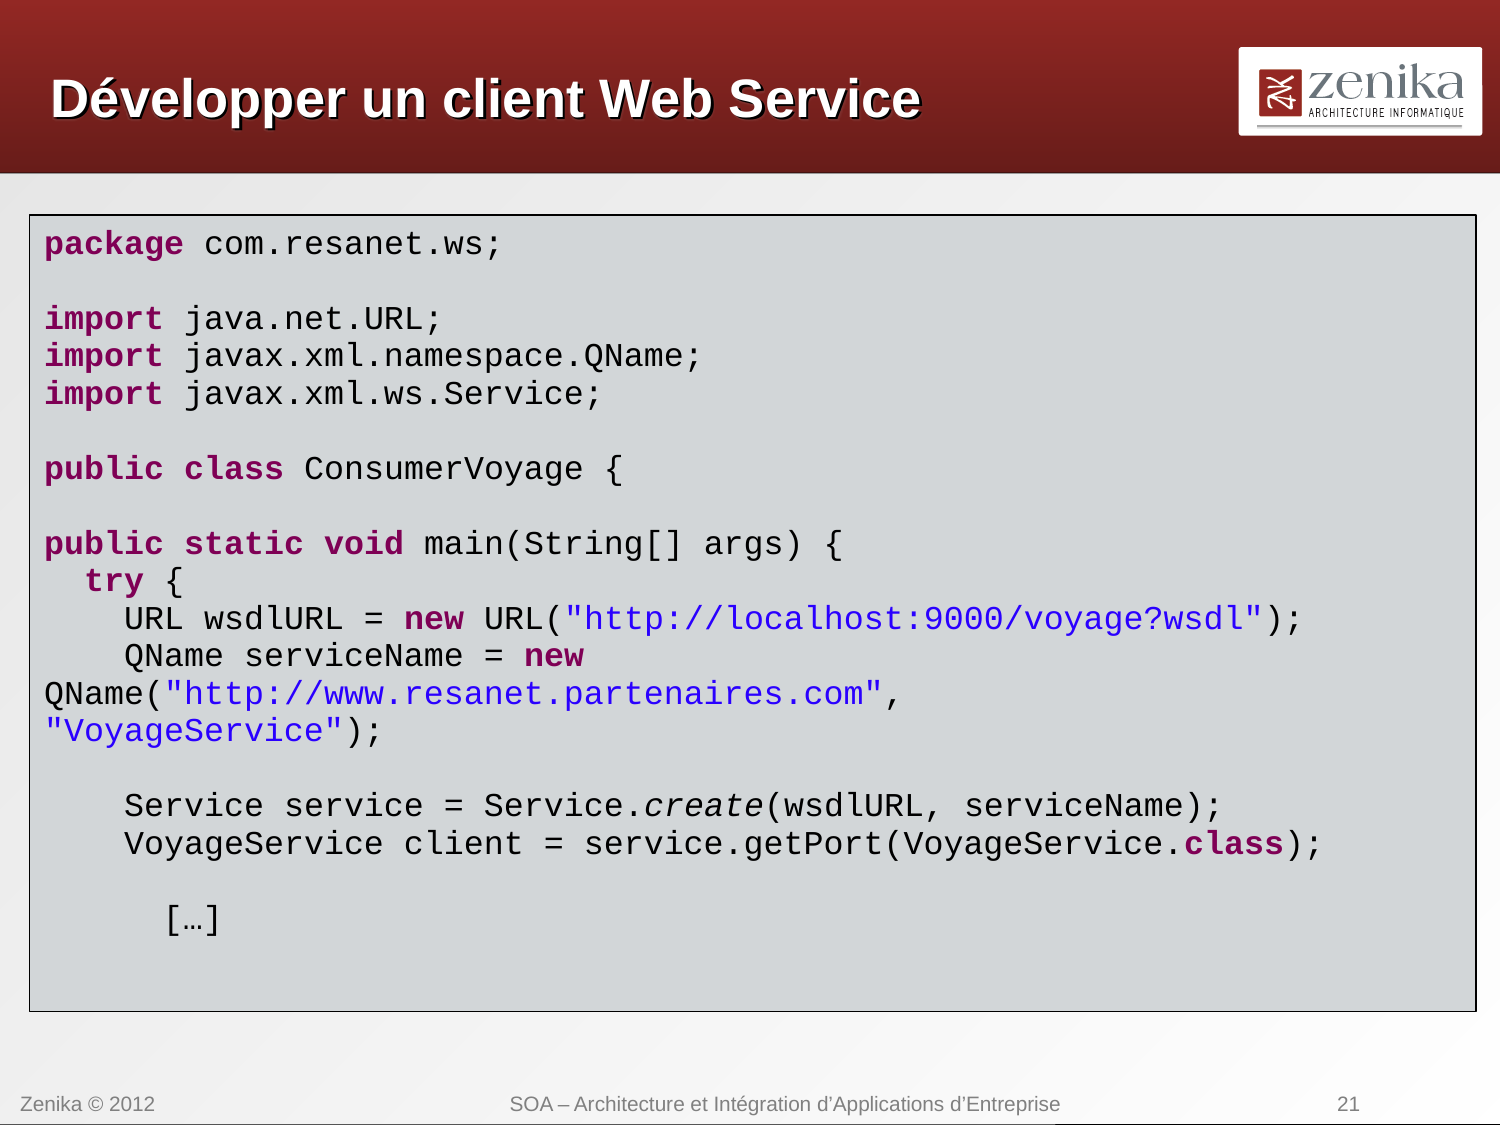

# Développer un client Web Service
package com.resanet.ws;
import java.net.URL;
import javax.xml.namespace.QName;
import javax.xml.ws.Service;
public class ConsumerVoyage {
public static void main(String[] args) {
 try {
 URL wsdlURL = new URL("http://localhost:9000/voyage?wsdl");
 QName serviceName = new QName("http://www.resanet.partenaires.com",
"VoyageService");
 Service service = Service.create(wsdlURL, serviceName);
 VoyageService client = service.getPort(VoyageService.class);
	[…]